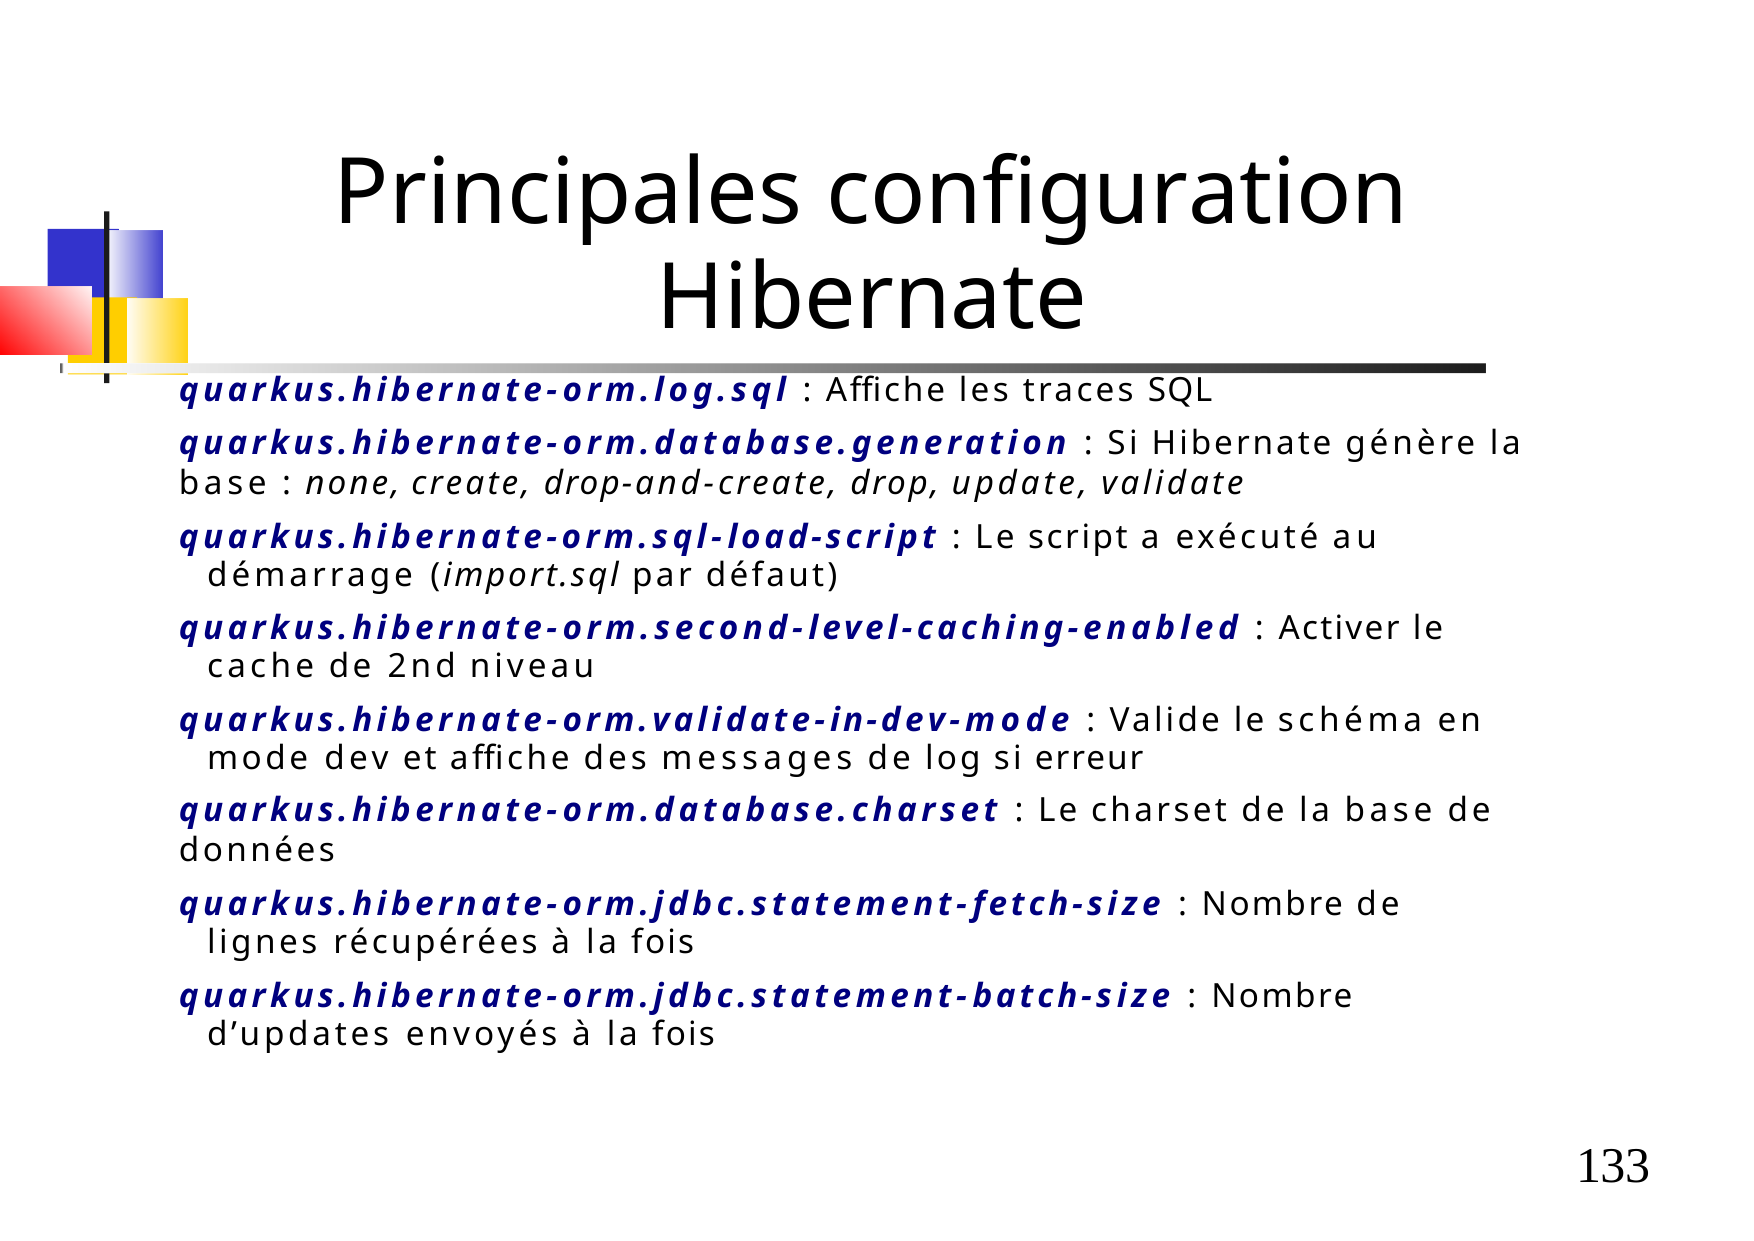

# Principales configuration Hibernate
quarkus.hibernate-orm.log.sql : Affiche les traces SQL
quarkus.hibernate-orm.database.generation : Si Hibernate génère la base : none, create, drop-and-create, drop, update, validate
quarkus.hibernate-orm.sql-load-script : Le script a exécuté au démarrage (import.sql par défaut)
quarkus.hibernate-orm.second-level-caching-enabled : Activer le cache de 2nd niveau
quarkus.hibernate-orm.validate-in-dev-mode : Valide le schéma en mode dev et affiche des messages de log si erreur
quarkus.hibernate-orm.database.charset : Le charset de la base de données
quarkus.hibernate-orm.jdbc.statement-fetch-size : Nombre de lignes récupérées à la fois
quarkus.hibernate-orm.jdbc.statement-batch-size : Nombre d’updates envoyés à la fois
133